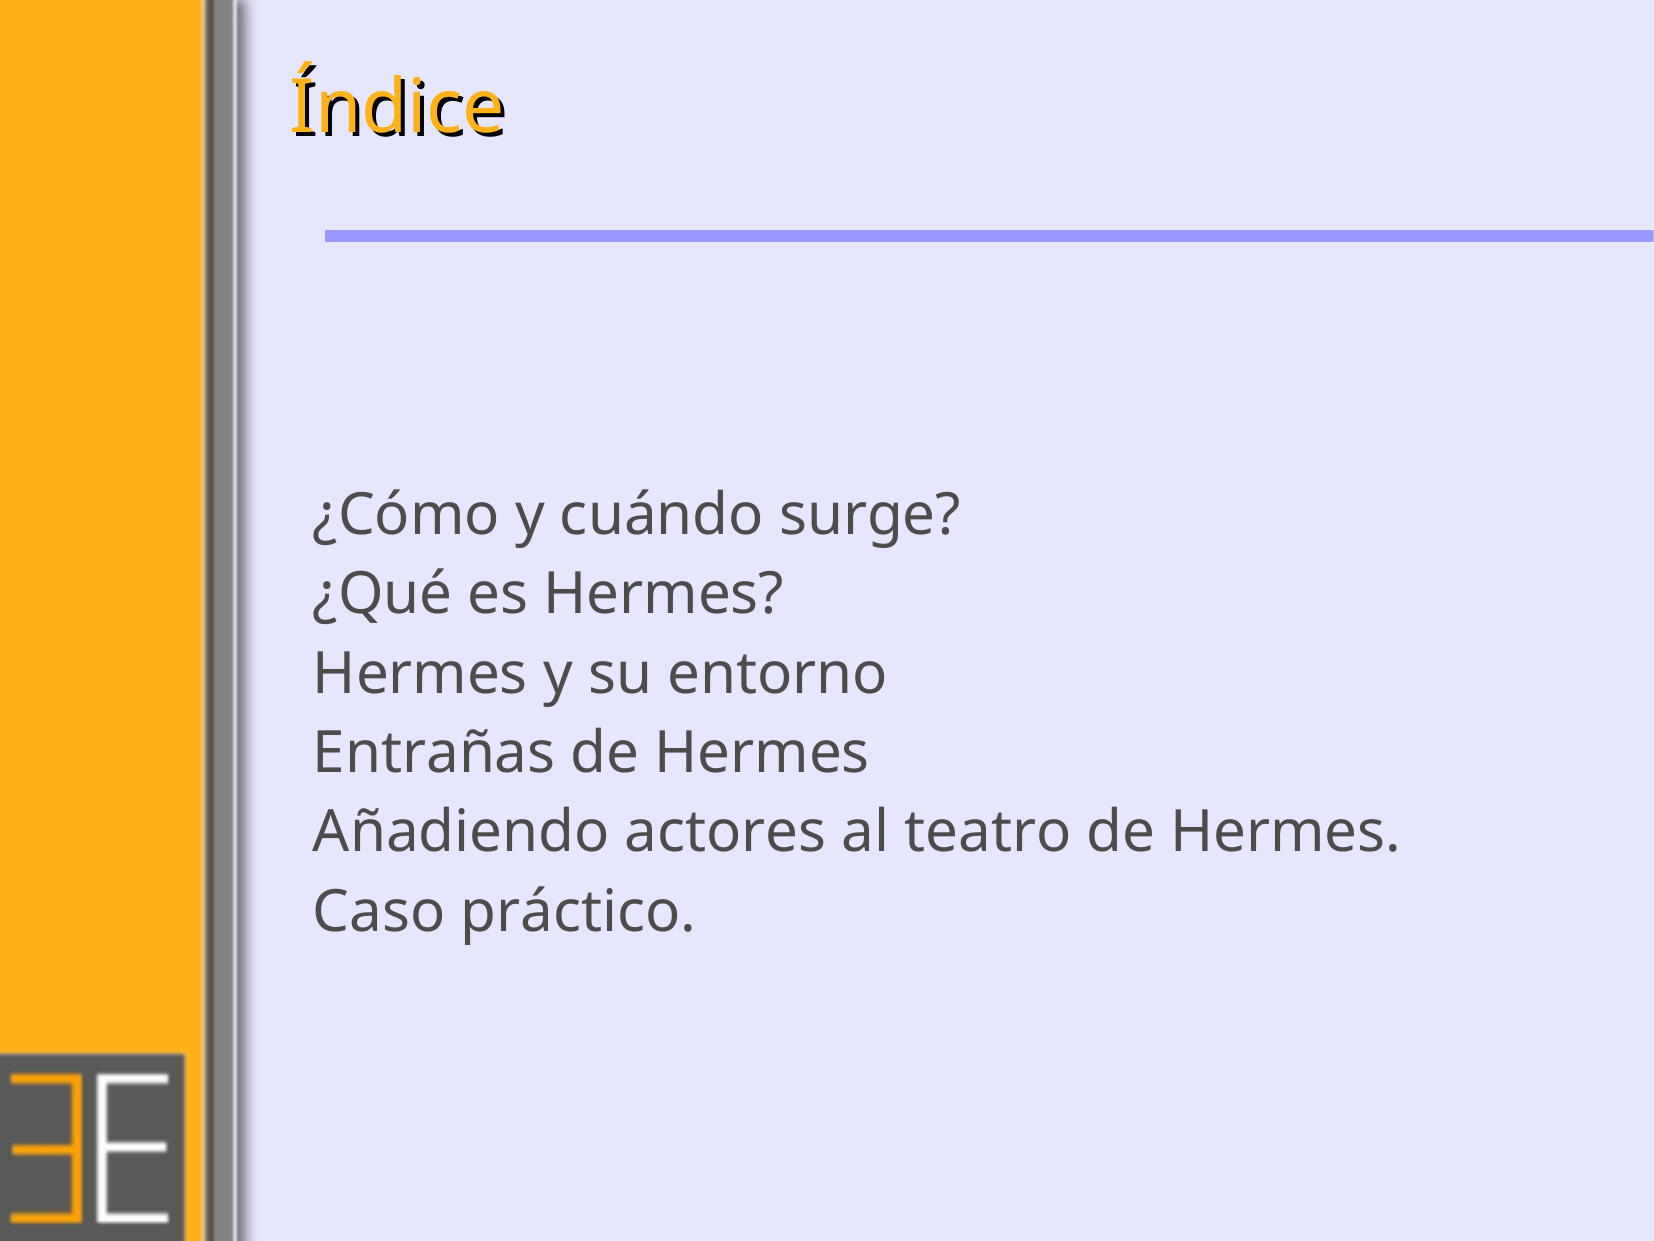

# Índice
¿Cómo y cuándo surge?
¿Qué es Hermes?
Hermes y su entorno
Entrañas de Hermes
Añadiendo actores al teatro de Hermes.
Caso práctico.